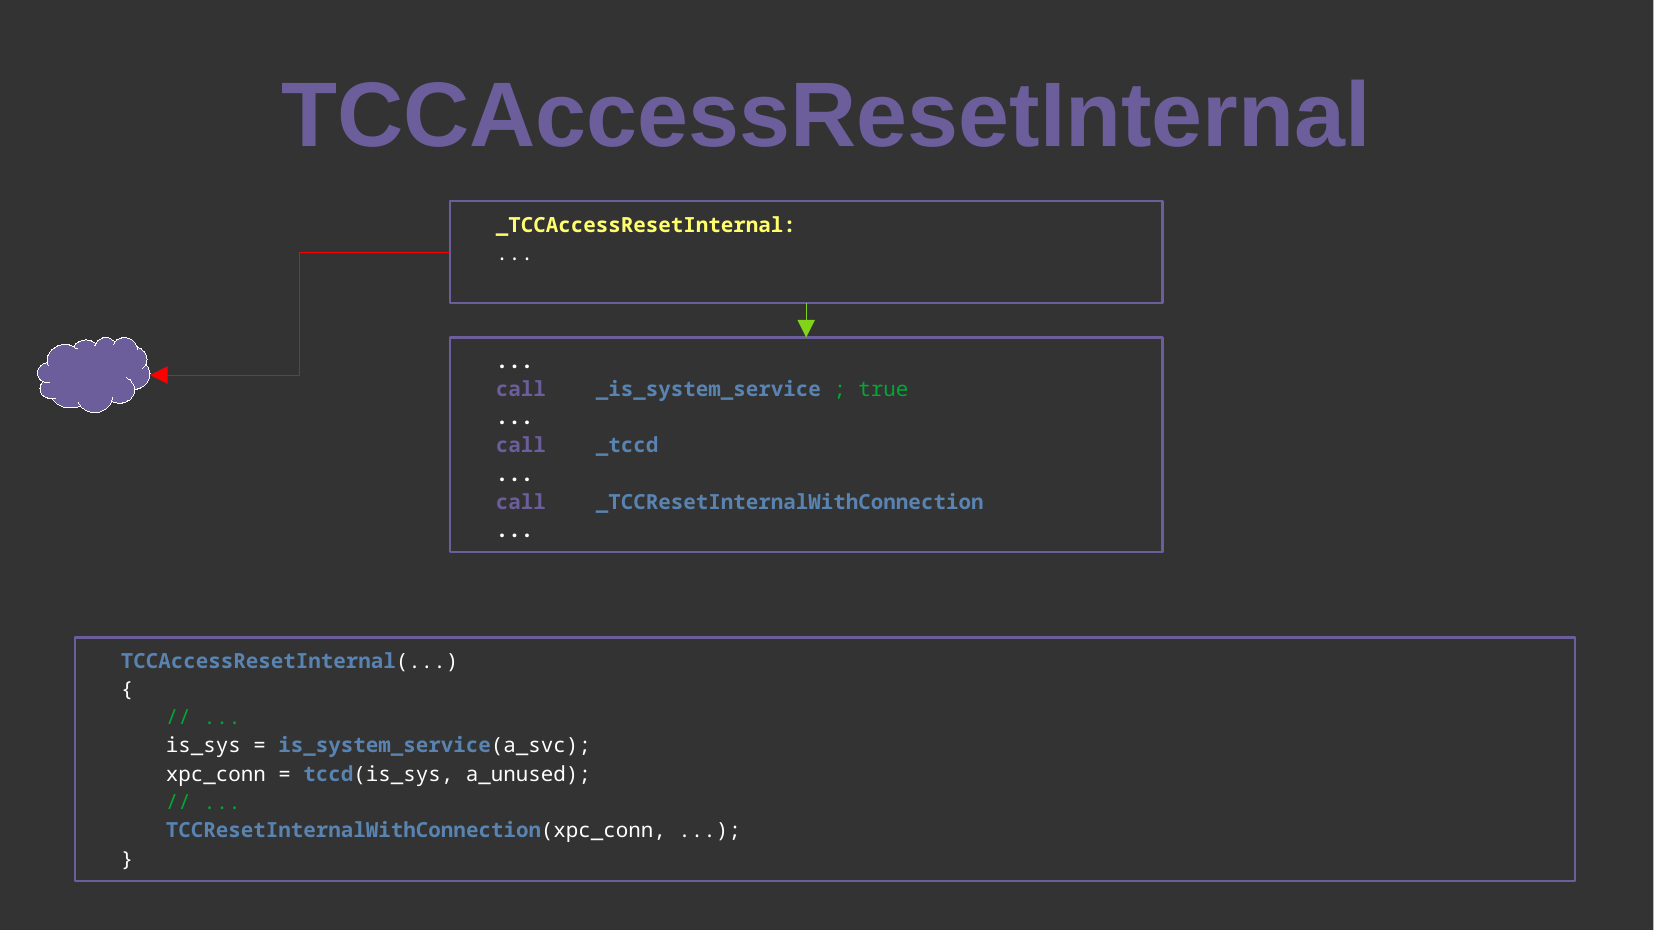

# TCCAccessResetInternal
_TCCAccessResetInternal:
...
...
call _is_system_service ; true
...
call _tccd
...
call _TCCResetInternalWithConnection
...
TCCAccessResetInternal(...)
{
	// ...
	is_sys = is_system_service(a_svc);
	xpc_conn = tccd(is_sys, a_unused);
	// ...
	TCCResetInternalWithConnection(xpc_conn, ...);
}